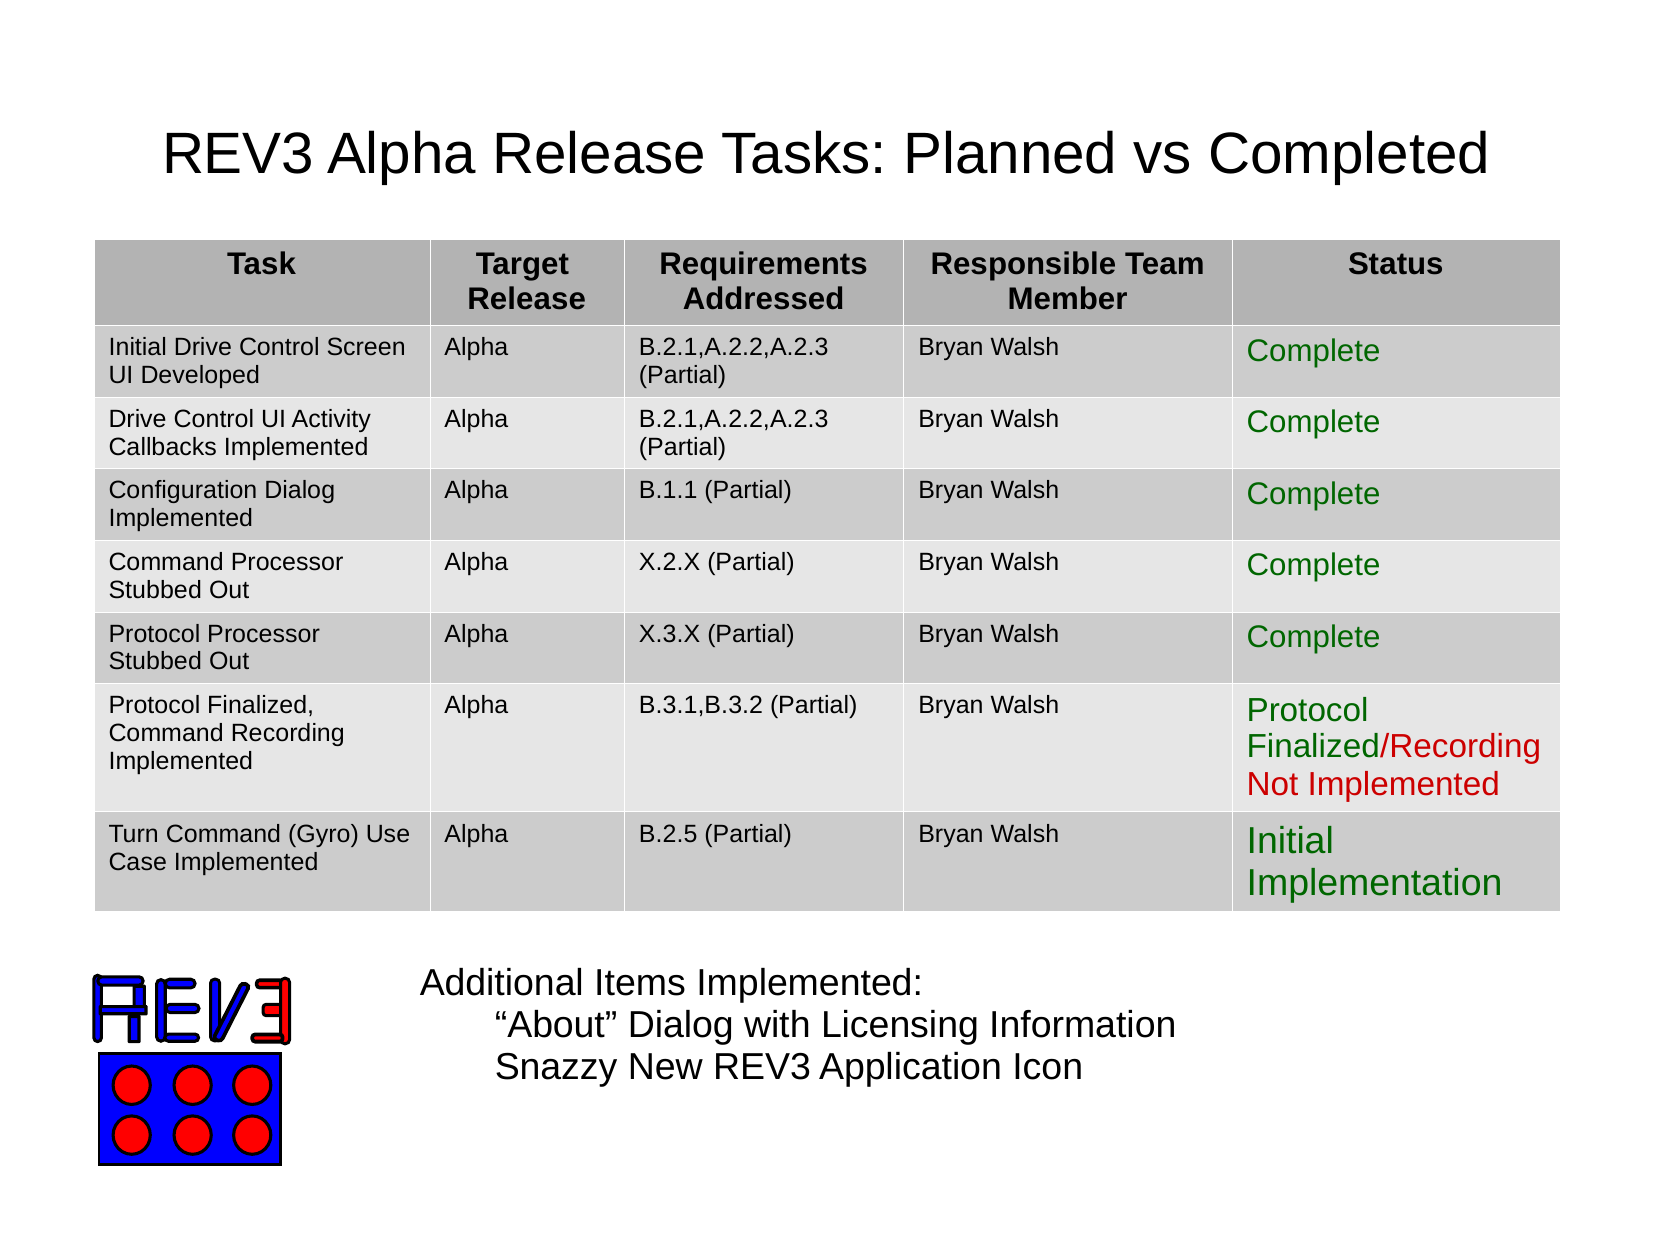

# REV3 Alpha Release Tasks: Planned vs Completed
| Task | Target Release | Requirements Addressed | Responsible Team Member | Status |
| --- | --- | --- | --- | --- |
| Initial Drive Control Screen UI Developed | Alpha | B.2.1,A.2.2,A.2.3 (Partial) | Bryan Walsh | Complete |
| Drive Control UI Activity Callbacks Implemented | Alpha | B.2.1,A.2.2,A.2.3 (Partial) | Bryan Walsh | Complete |
| Configuration Dialog Implemented | Alpha | B.1.1 (Partial) | Bryan Walsh | Complete |
| Command Processor Stubbed Out | Alpha | X.2.X (Partial) | Bryan Walsh | Complete |
| Protocol Processor Stubbed Out | Alpha | X.3.X (Partial) | Bryan Walsh | Complete |
| Protocol Finalized, Command Recording Implemented | Alpha | B.3.1,B.3.2 (Partial) | Bryan Walsh | Protocol Finalized/Recording Not Implemented |
| Turn Command (Gyro) Use Case Implemented | Alpha | B.2.5 (Partial) | Bryan Walsh | Initial Implementation |
Additional Items Implemented:
	“About” Dialog with Licensing Information
	Snazzy New REV3 Application Icon